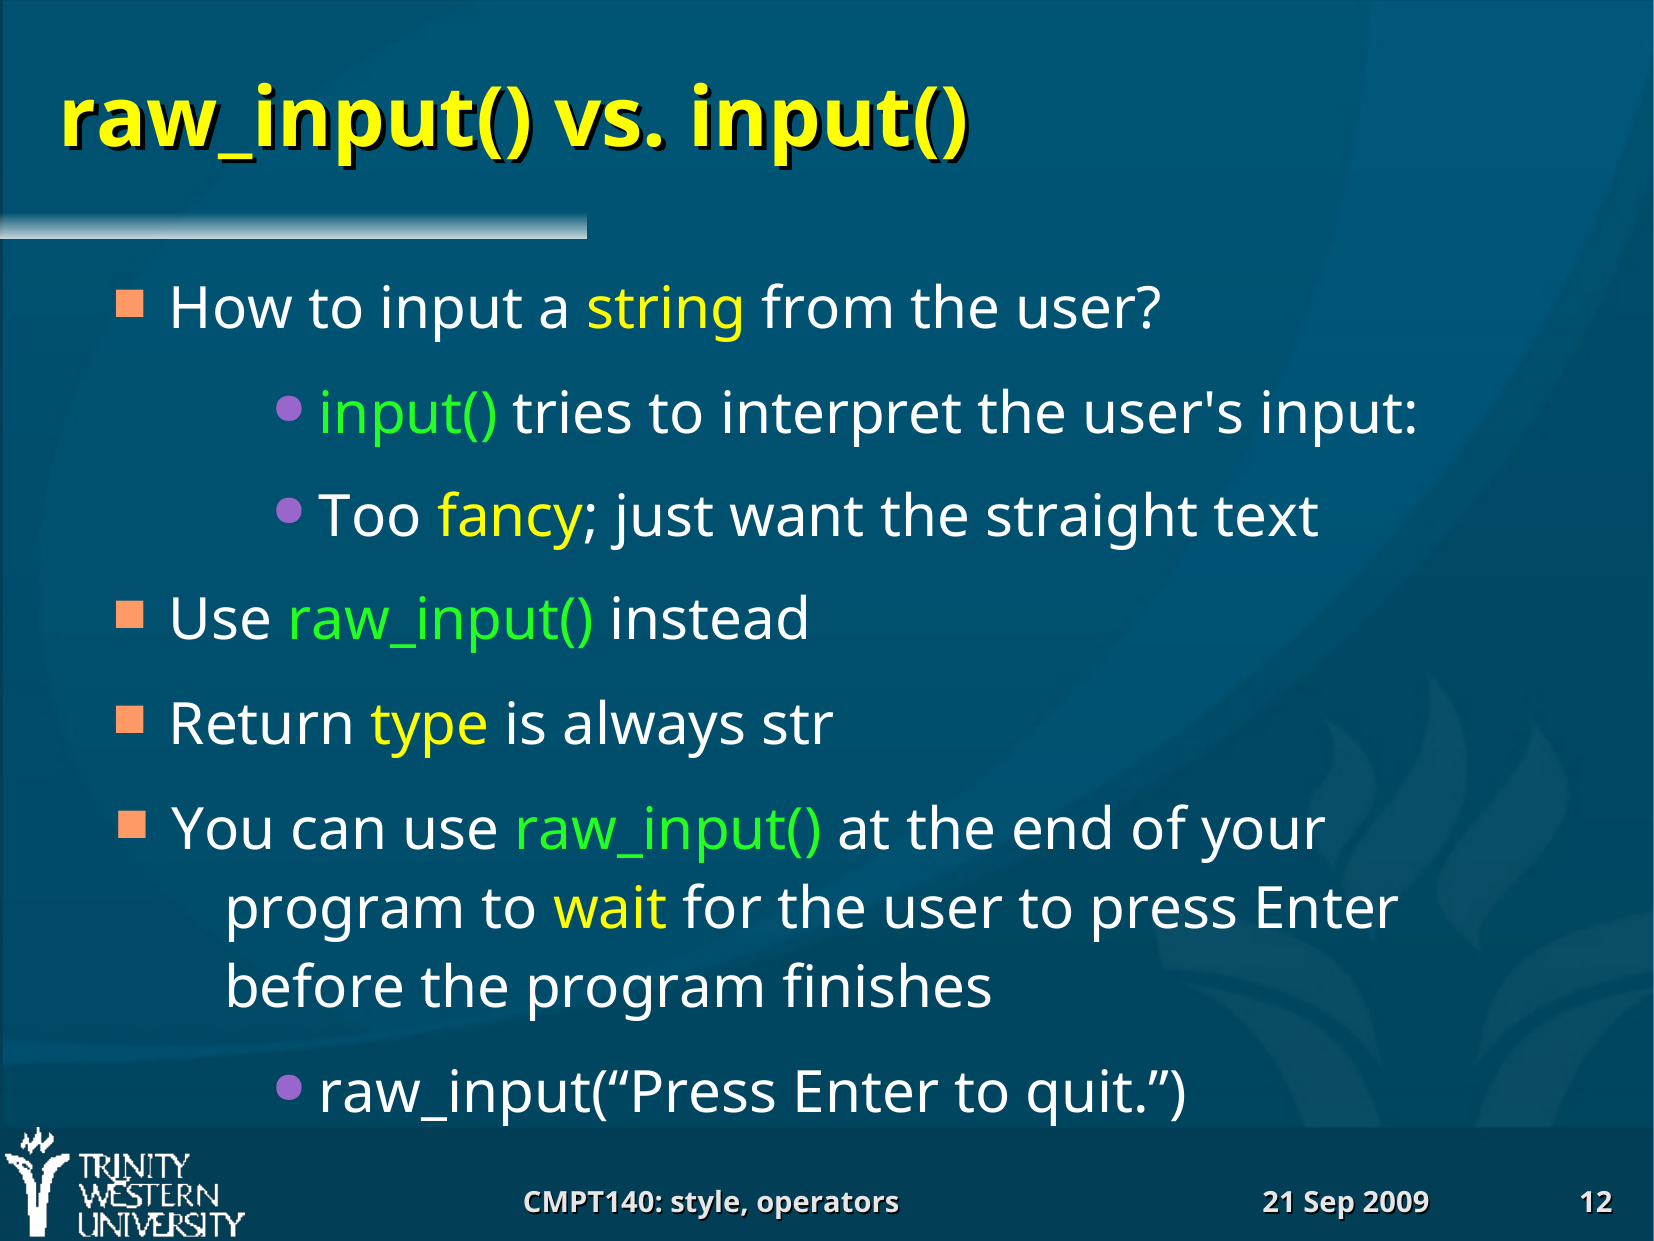

# raw_input() vs. input()
How to input a string from the user?
input() tries to interpret the user's input:
Too fancy; just want the straight text
Use raw_input() instead
Return type is always str
You can use raw_input() at the end of your program to wait for the user to press Enter before the program finishes
raw_input(“Press Enter to quit.”)
CMPT140: style, operators
21 Sep 2009
12